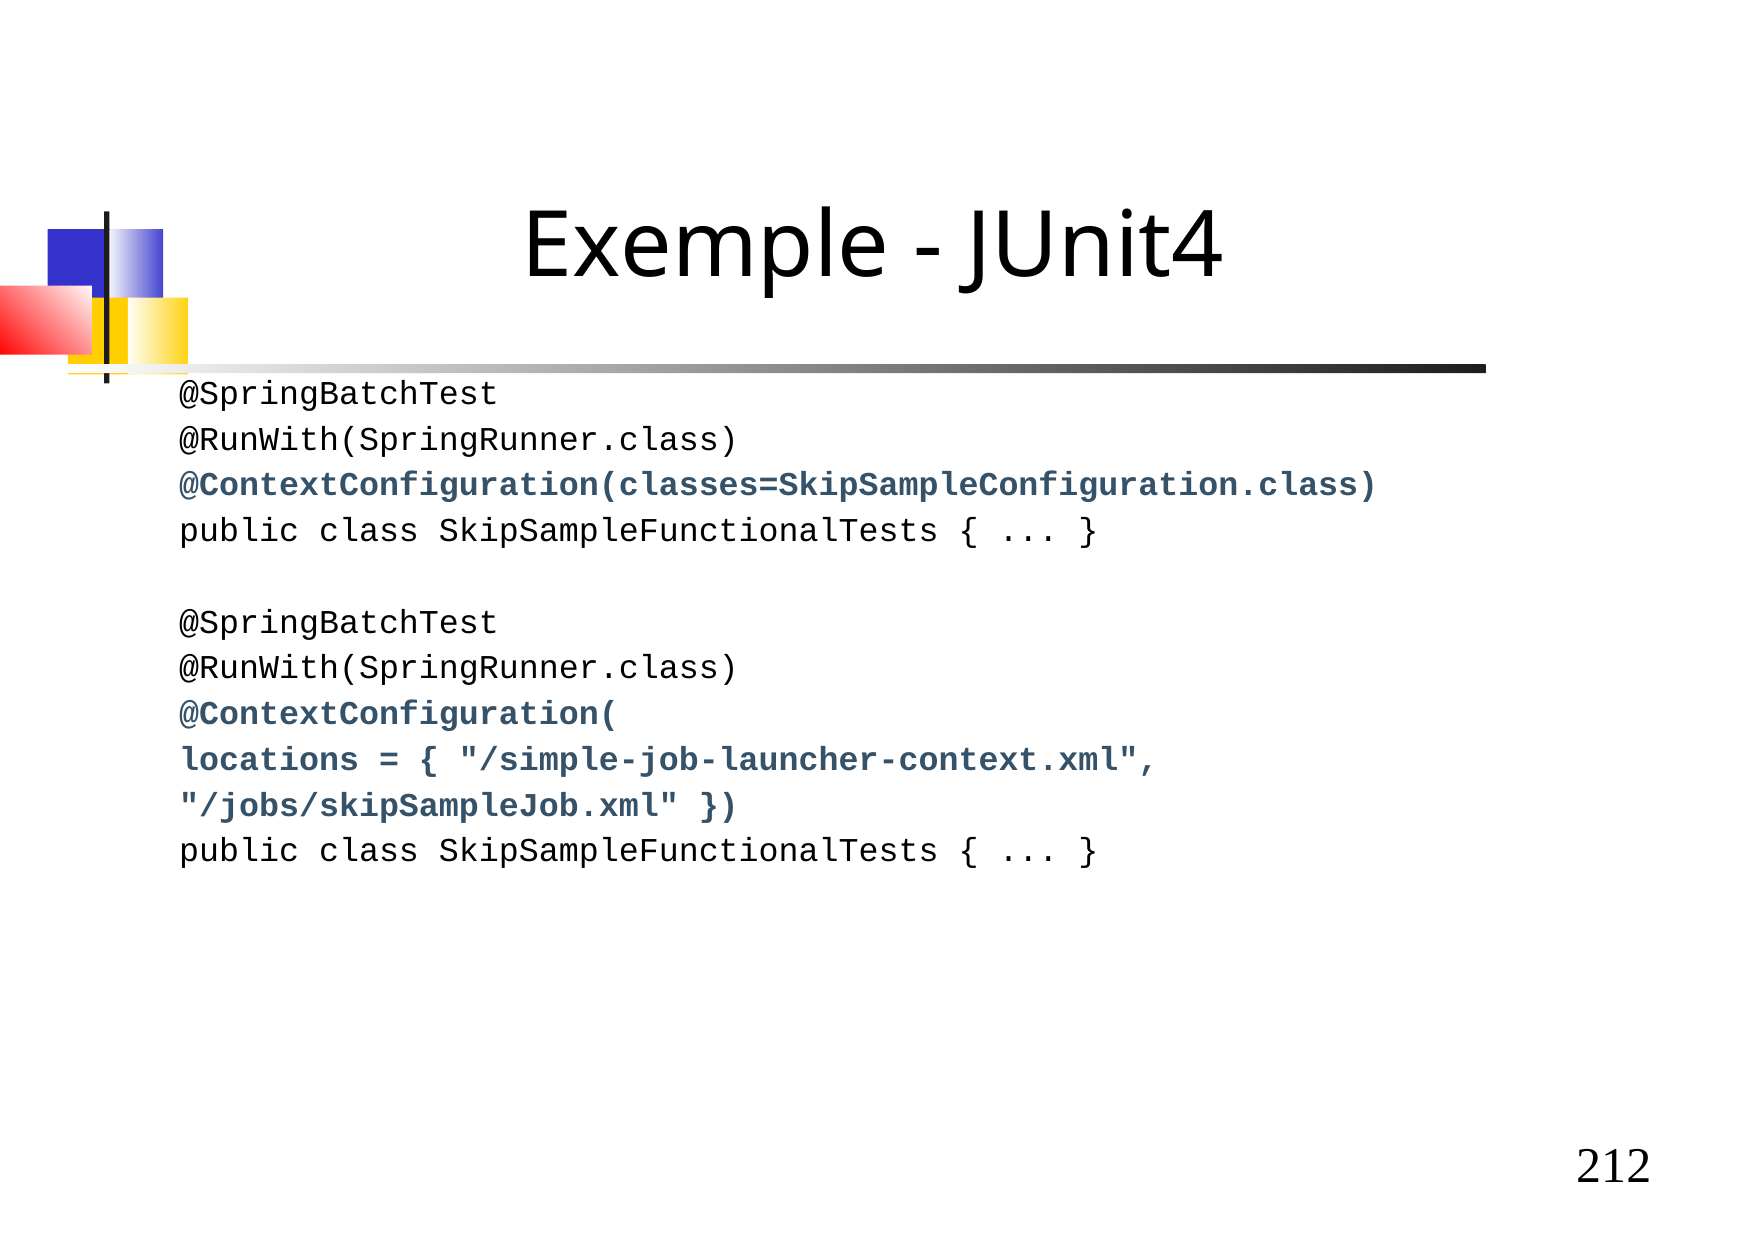

# Exemple - JUnit4
@SpringBatchTest
@RunWith(SpringRunner.class)
@ContextConfiguration(classes=SkipSampleConfiguration.class)
public class SkipSampleFunctionalTests { ... }
@SpringBatchTest
@RunWith(SpringRunner.class)
@ContextConfiguration(
locations = { "/simple-job-launcher-context.xml",
"/jobs/skipSampleJob.xml" })
public class SkipSampleFunctionalTests { ... }